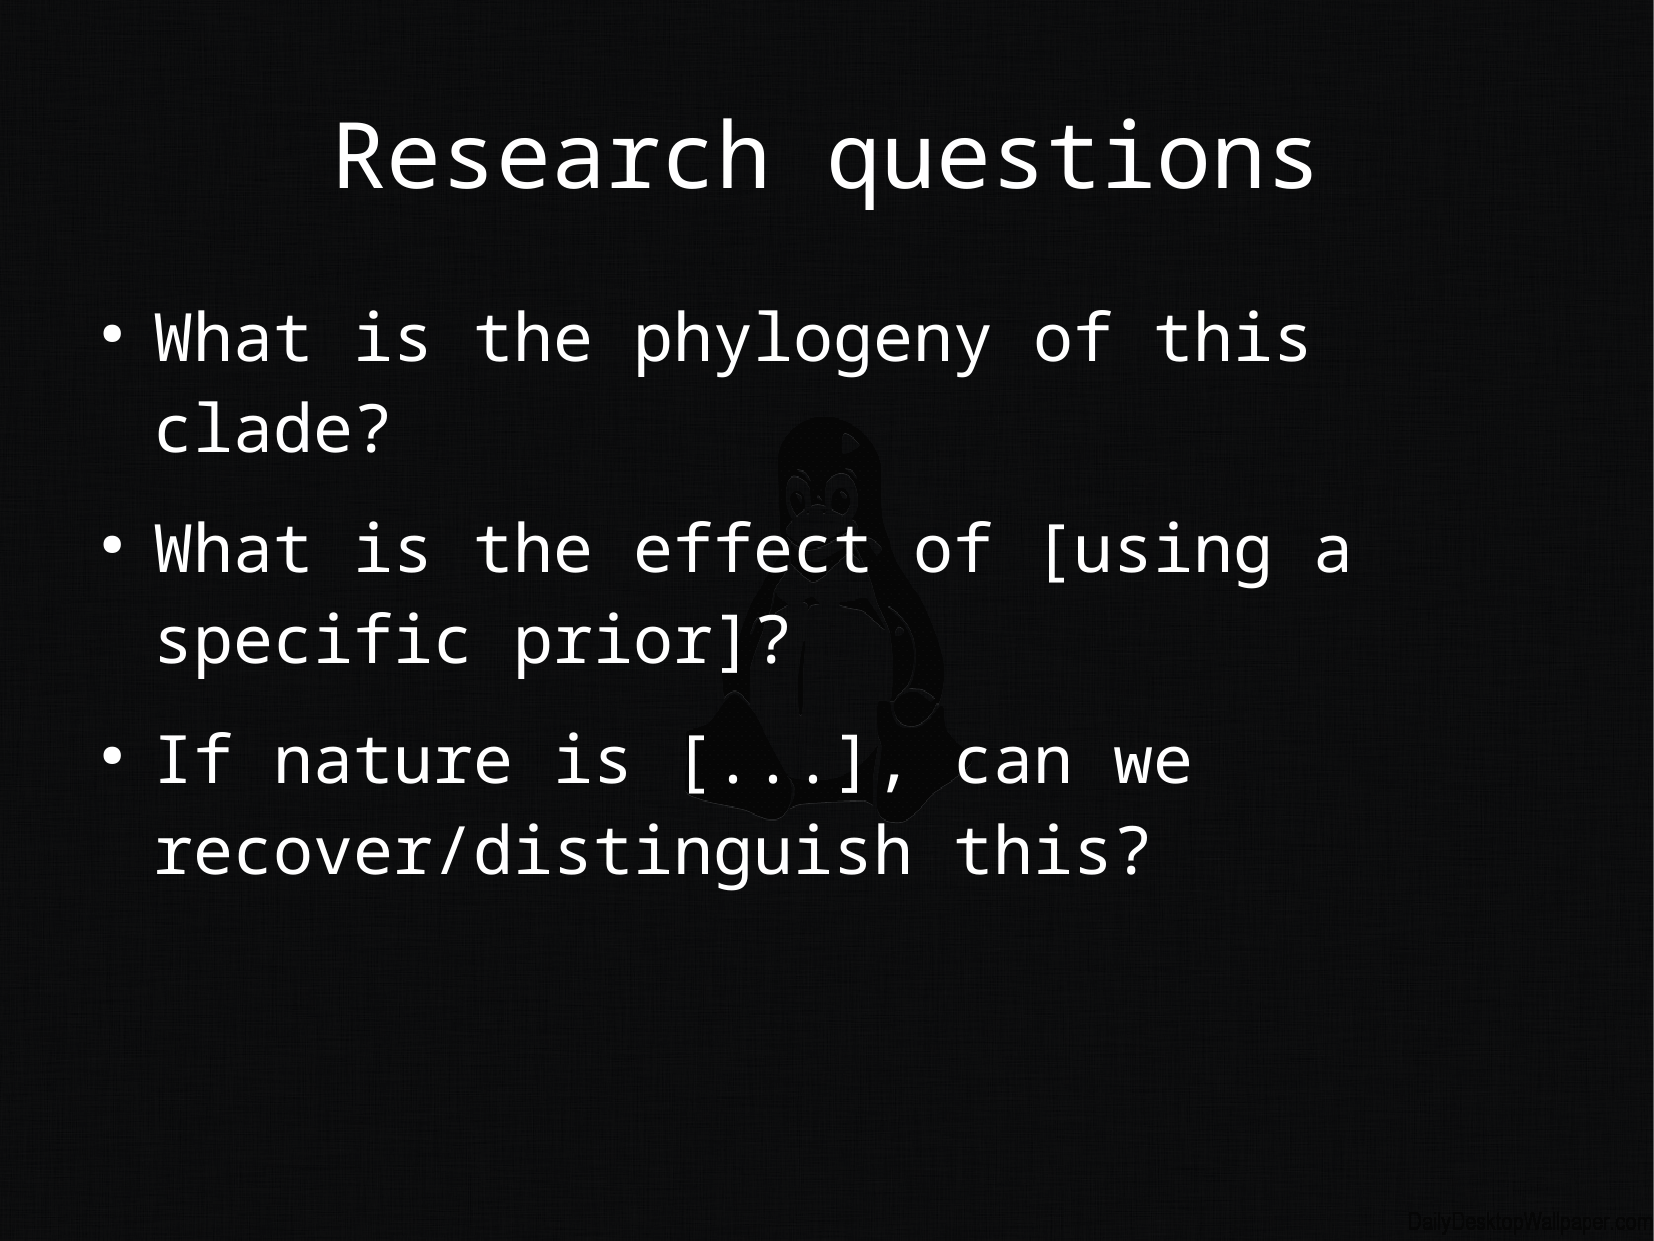

# Research questions
What is the phylogeny of this clade?
What is the effect of [using a specific prior]?
If nature is [...], can we recover/distinguish this?